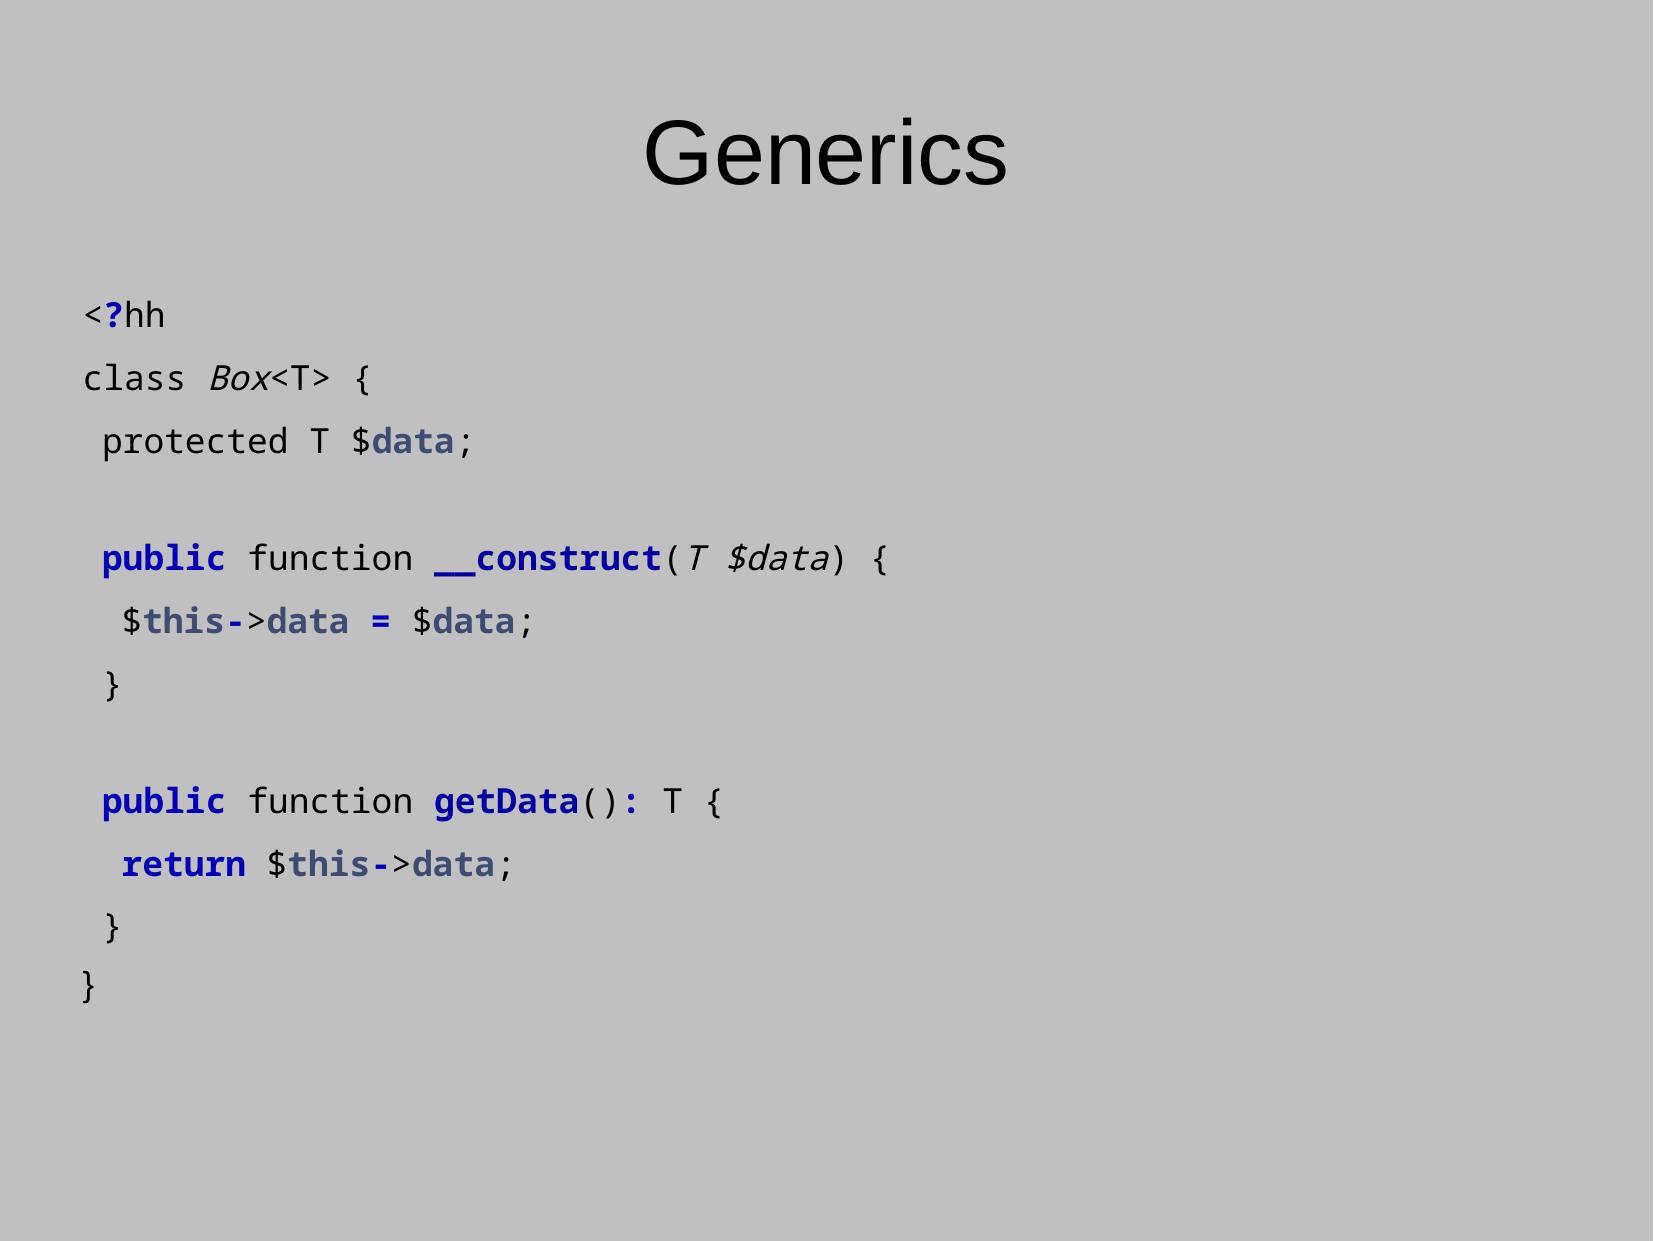

# Generics
<?hh
class Box<T> {
 protected T $data;
 public function __construct(T $data) {
 $this->data = $data;
 }
 public function getData(): T {
 return $this->data;
 }
}